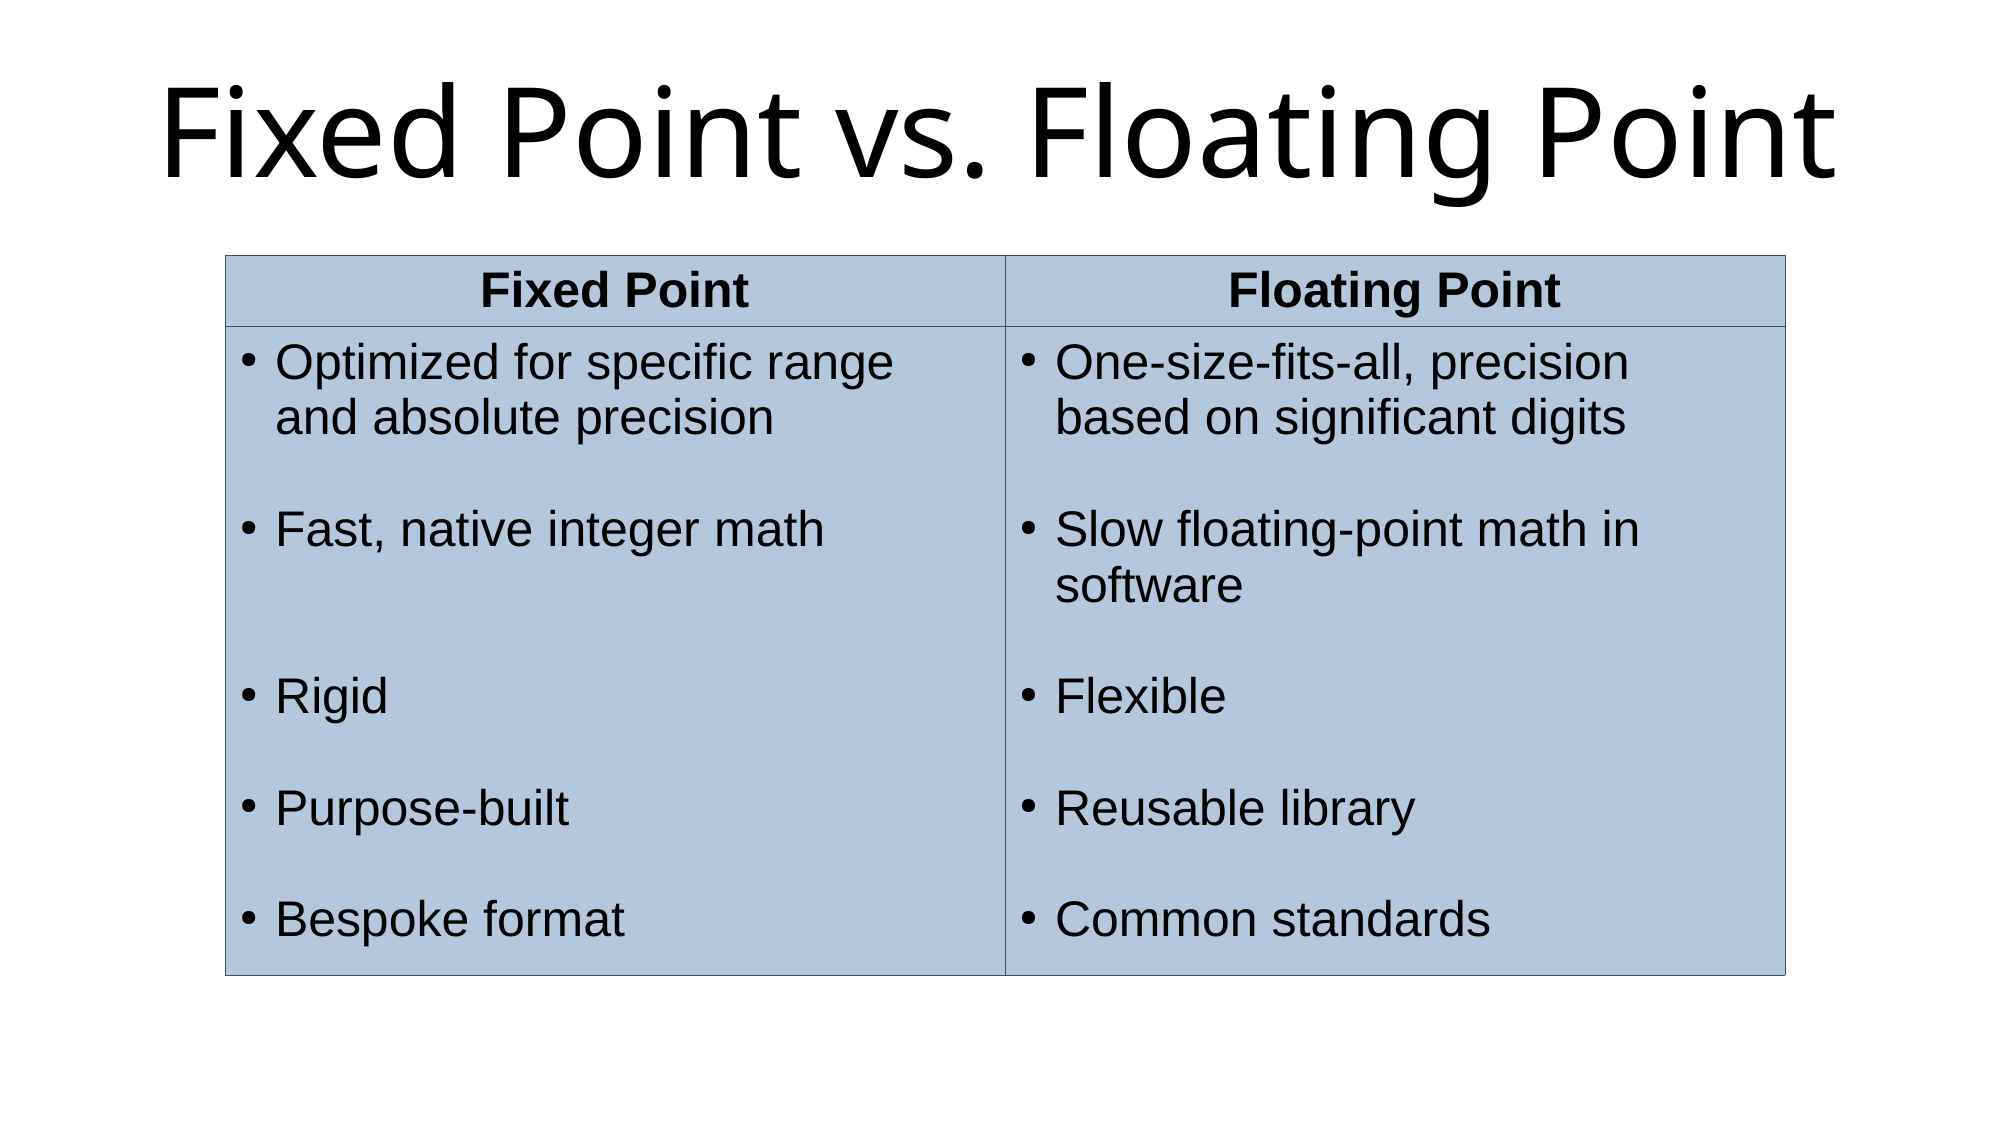

# Fixed Point vs. Floating Point
| Fixed Point | Floating Point |
| --- | --- |
| Optimized for specific range and absolute precision Fast, native integer math Rigid Purpose-built Bespoke format | One-size-fits-all, precision based on significant digits Slow floating-point math in software Flexible Reusable library Common standards |